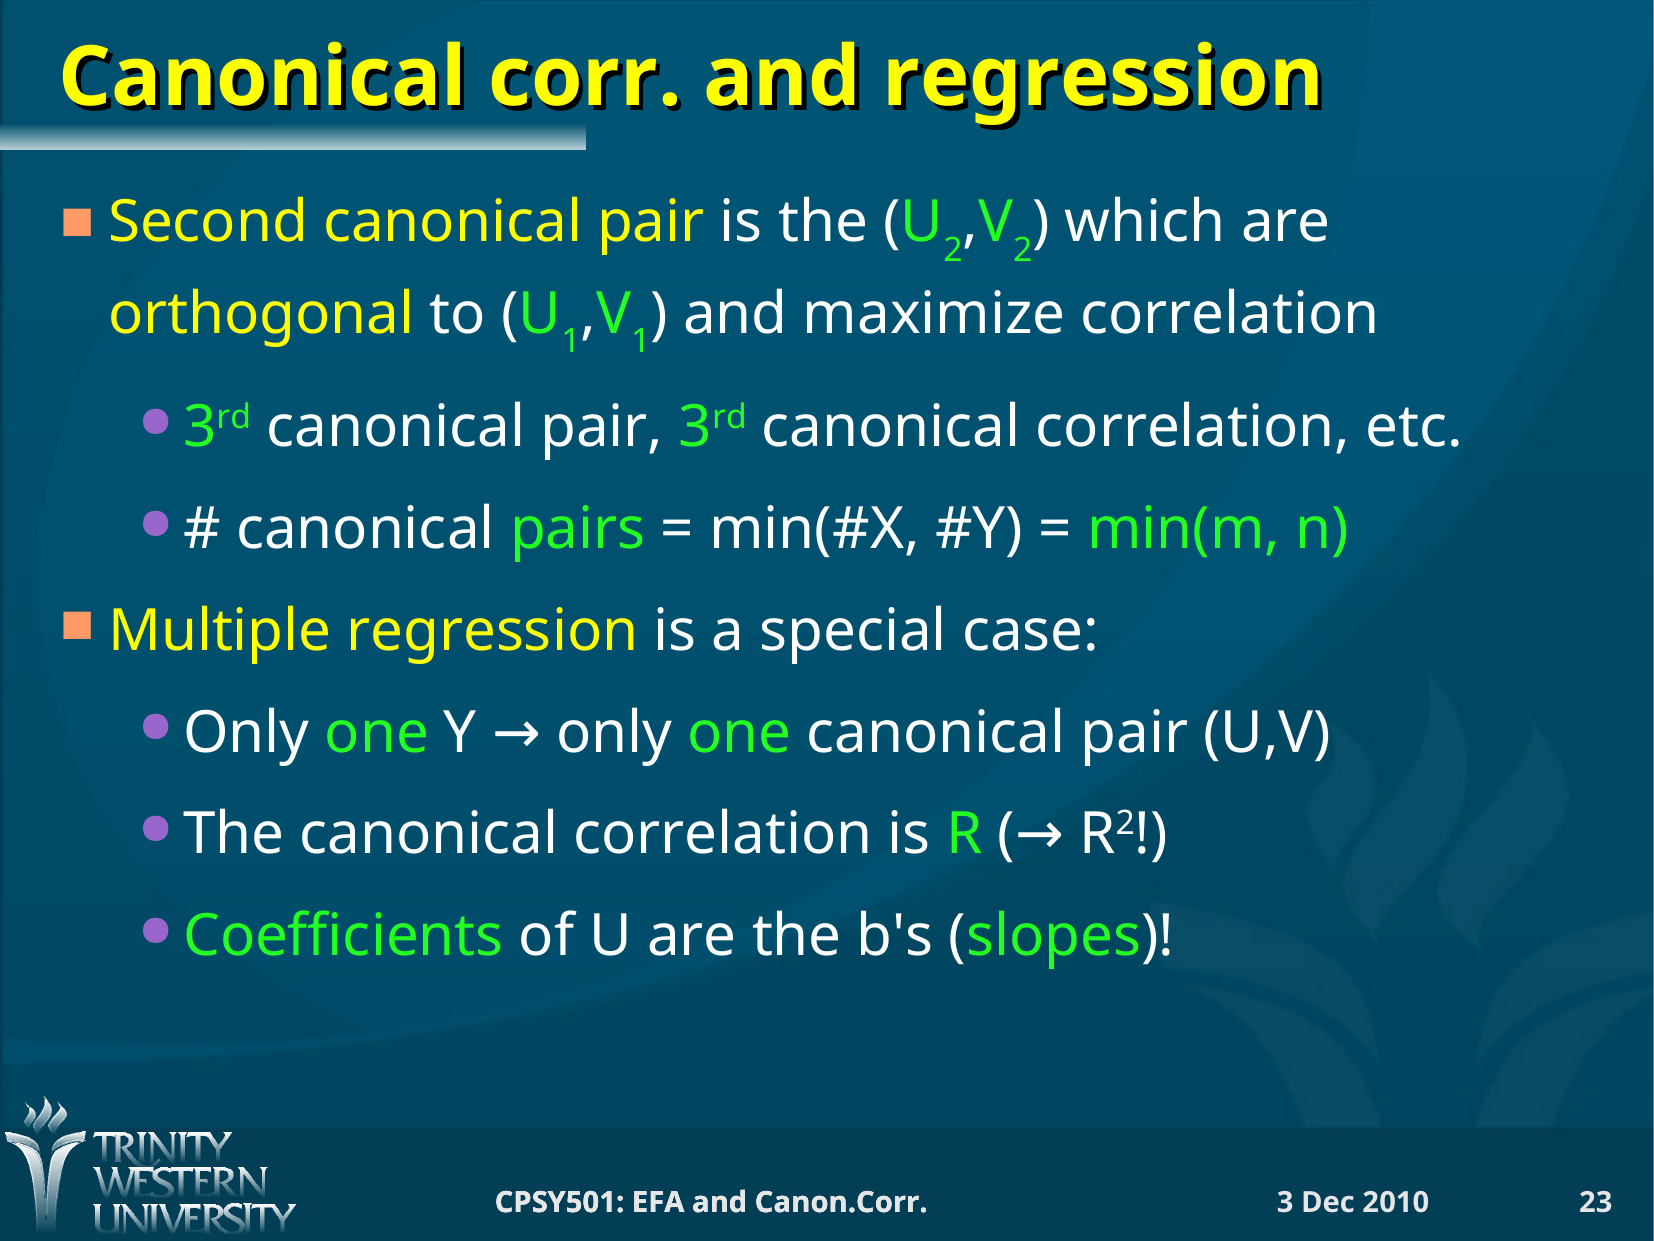

# Canonical corr. and regression
Second canonical pair is the (U2,V2) which are orthogonal to (U1,V1) and maximize correlation
3rd canonical pair, 3rd canonical correlation, etc.
# canonical pairs = min(#X, #Y) = min(m, n)
Multiple regression is a special case:
Only one Y → only one canonical pair (U,V)
The canonical correlation is R (→ R2!)
Coefficients of U are the b's (slopes)!
CPSY501: EFA and Canon.Corr.
3 Dec 2010
23